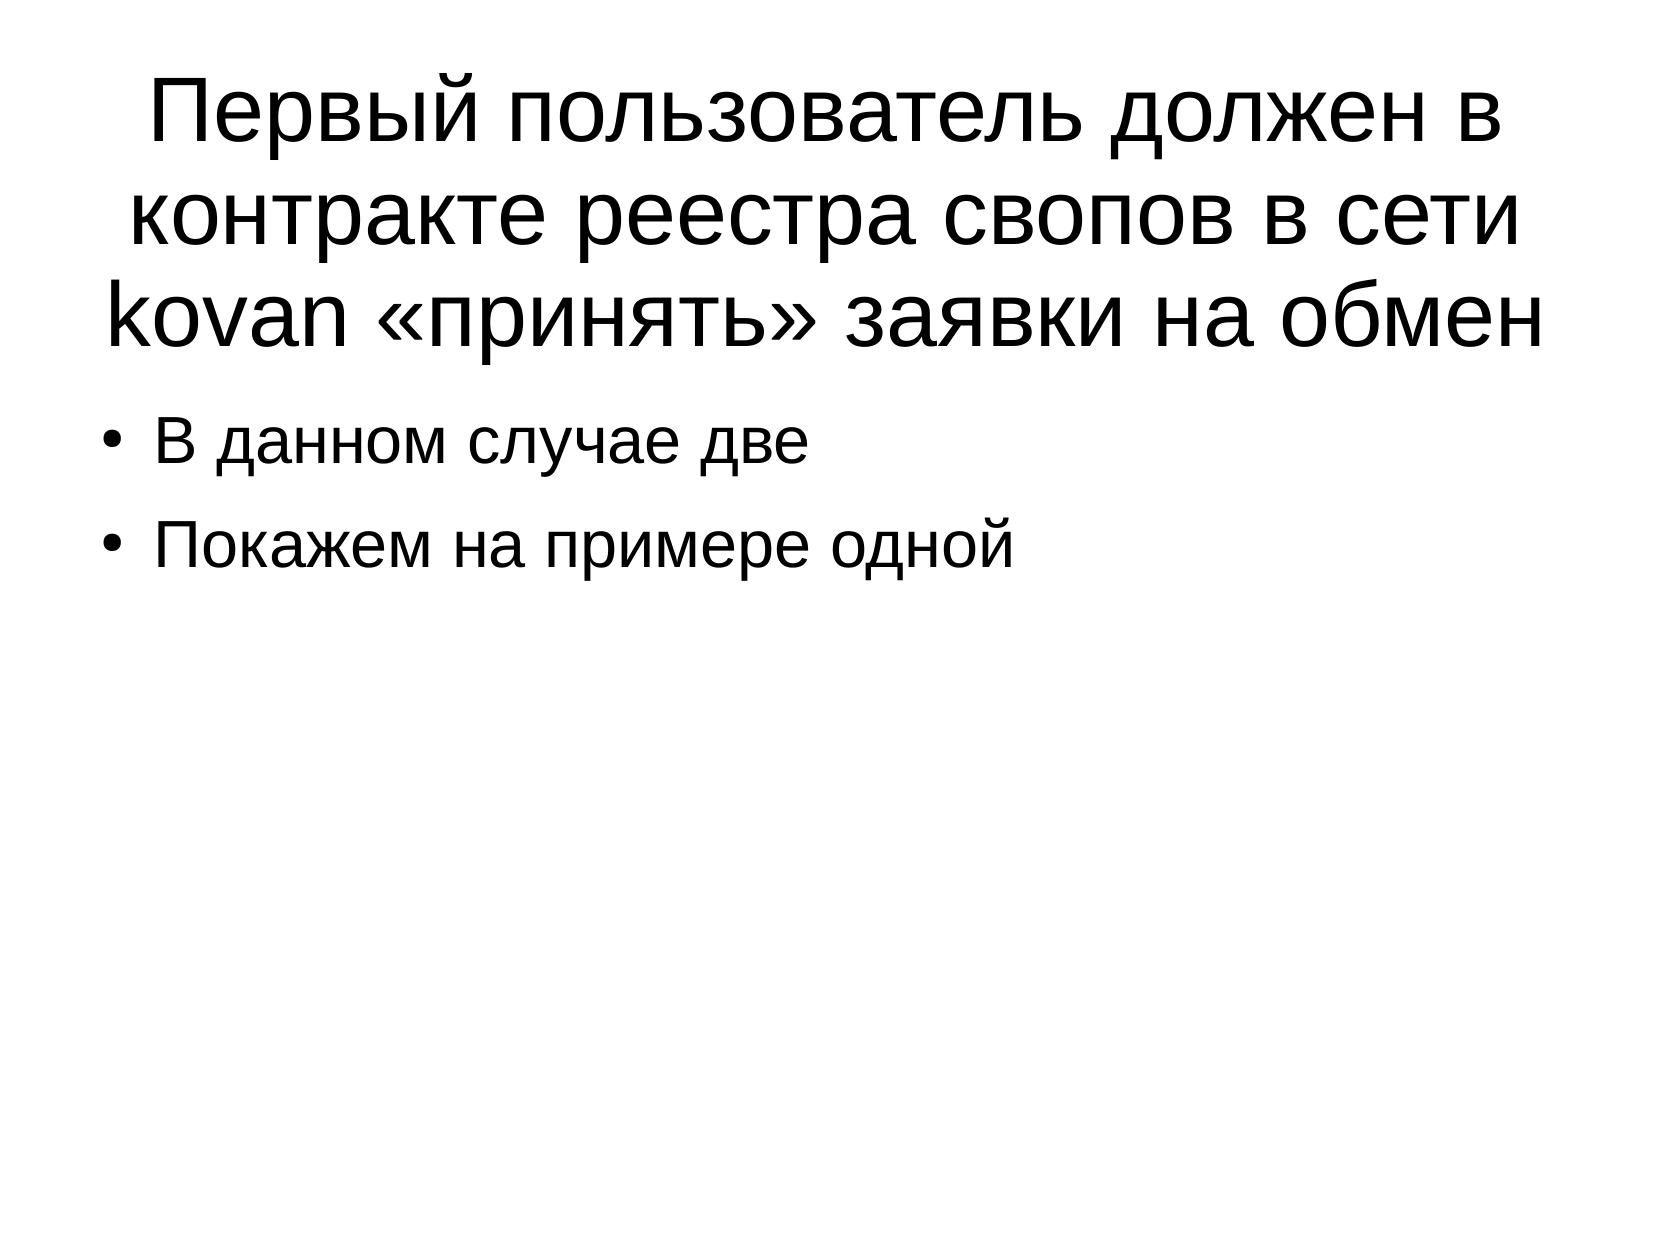

# Первый пользователь должен в контракте реестра свопов в сети kovan «принять» заявки на обмен
В данном случае две
Покажем на примере одной